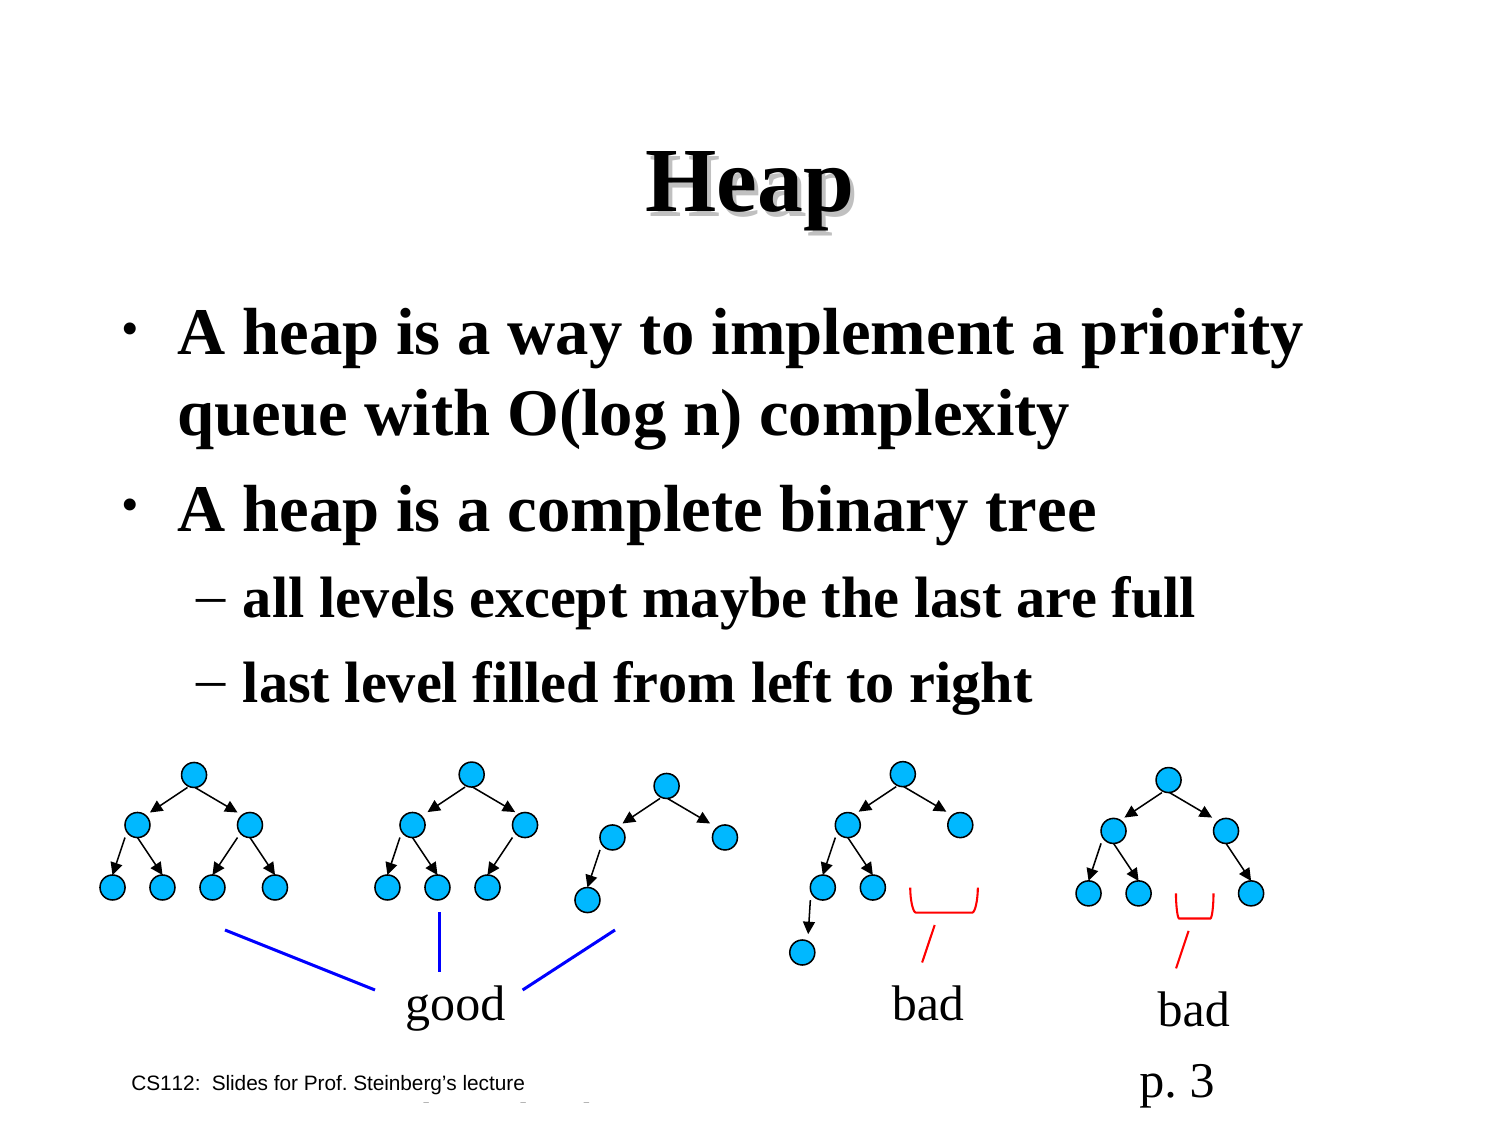

# Heap
A heap is a way to implement a priority queue with O(log n) complexity
A heap is a complete binary tree
all levels except maybe the last are full
last level filled from left to right
good
bad
bad